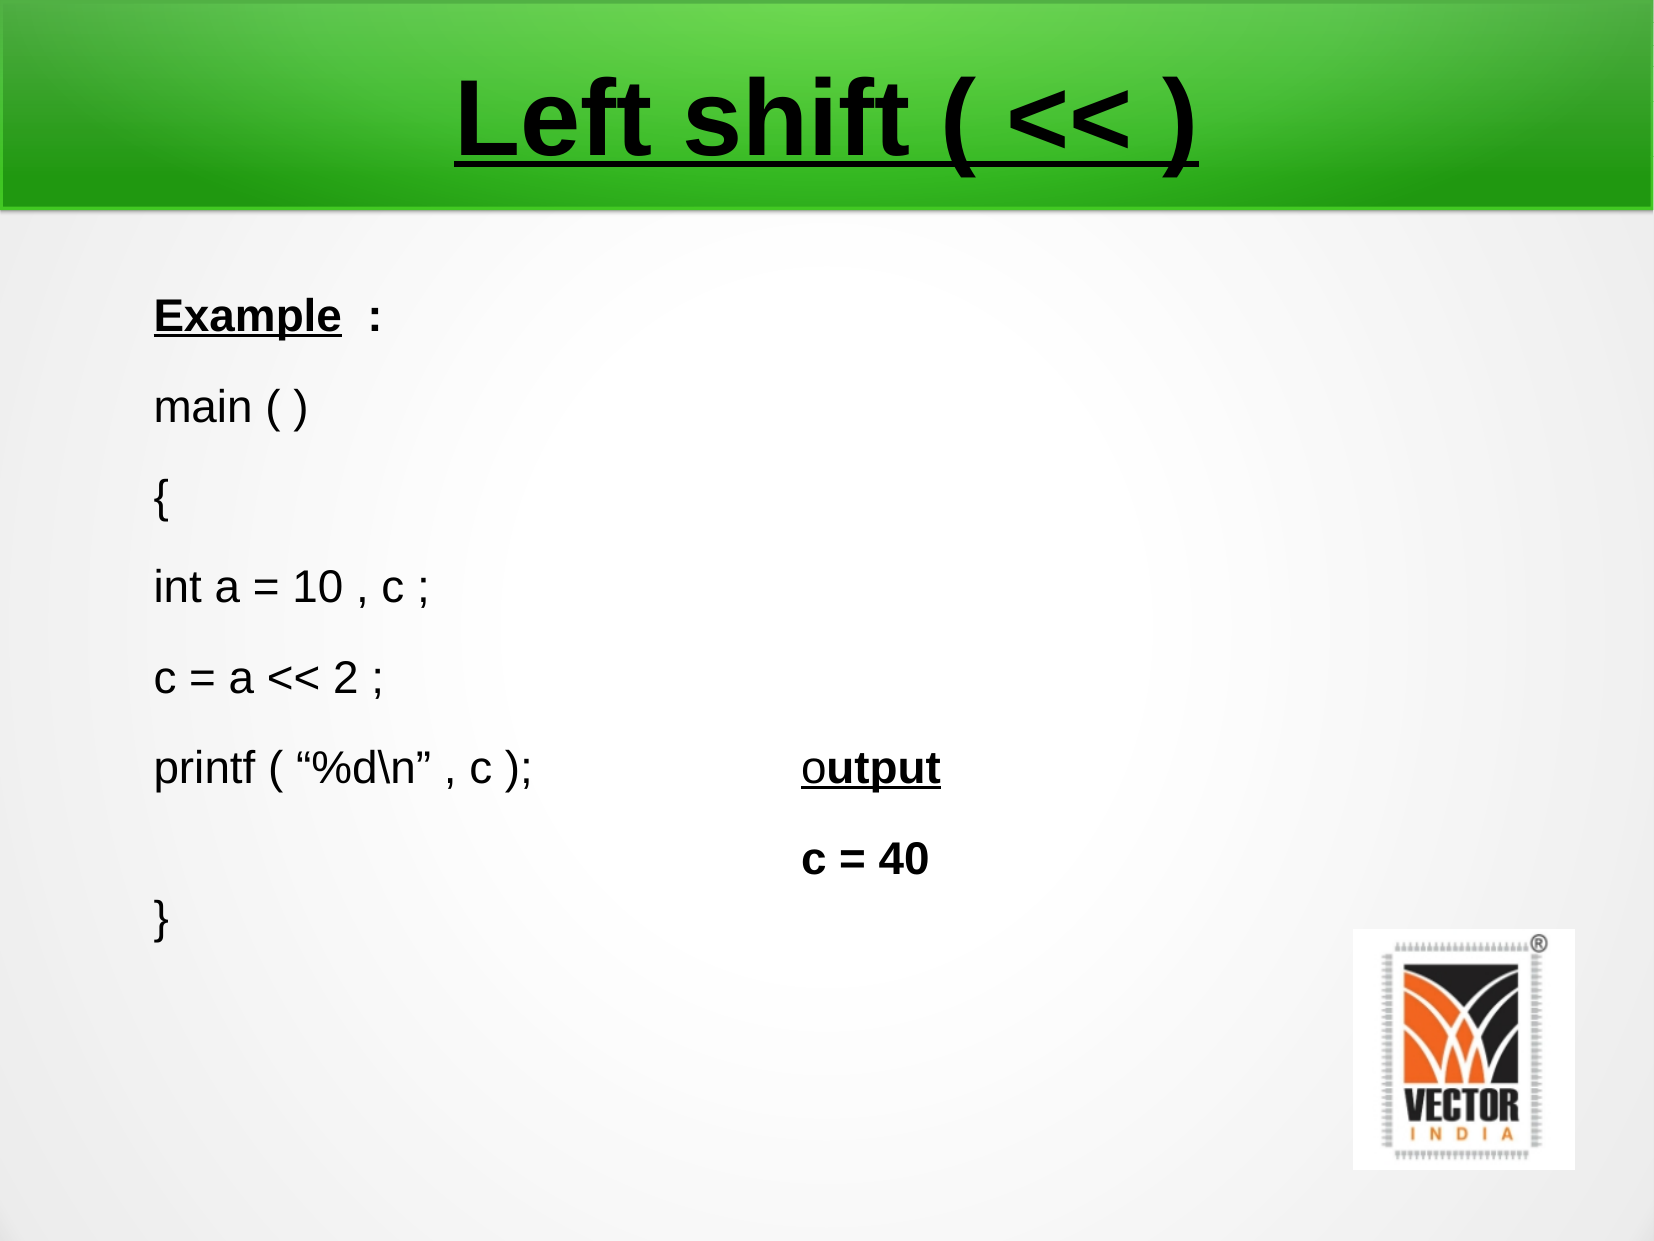

# Left shift ( << )
Example :
main ( )
{
int a = 10 , c ;
c = a << 2 ;
printf ( “%d\n” , c ); output
 c = 40
}